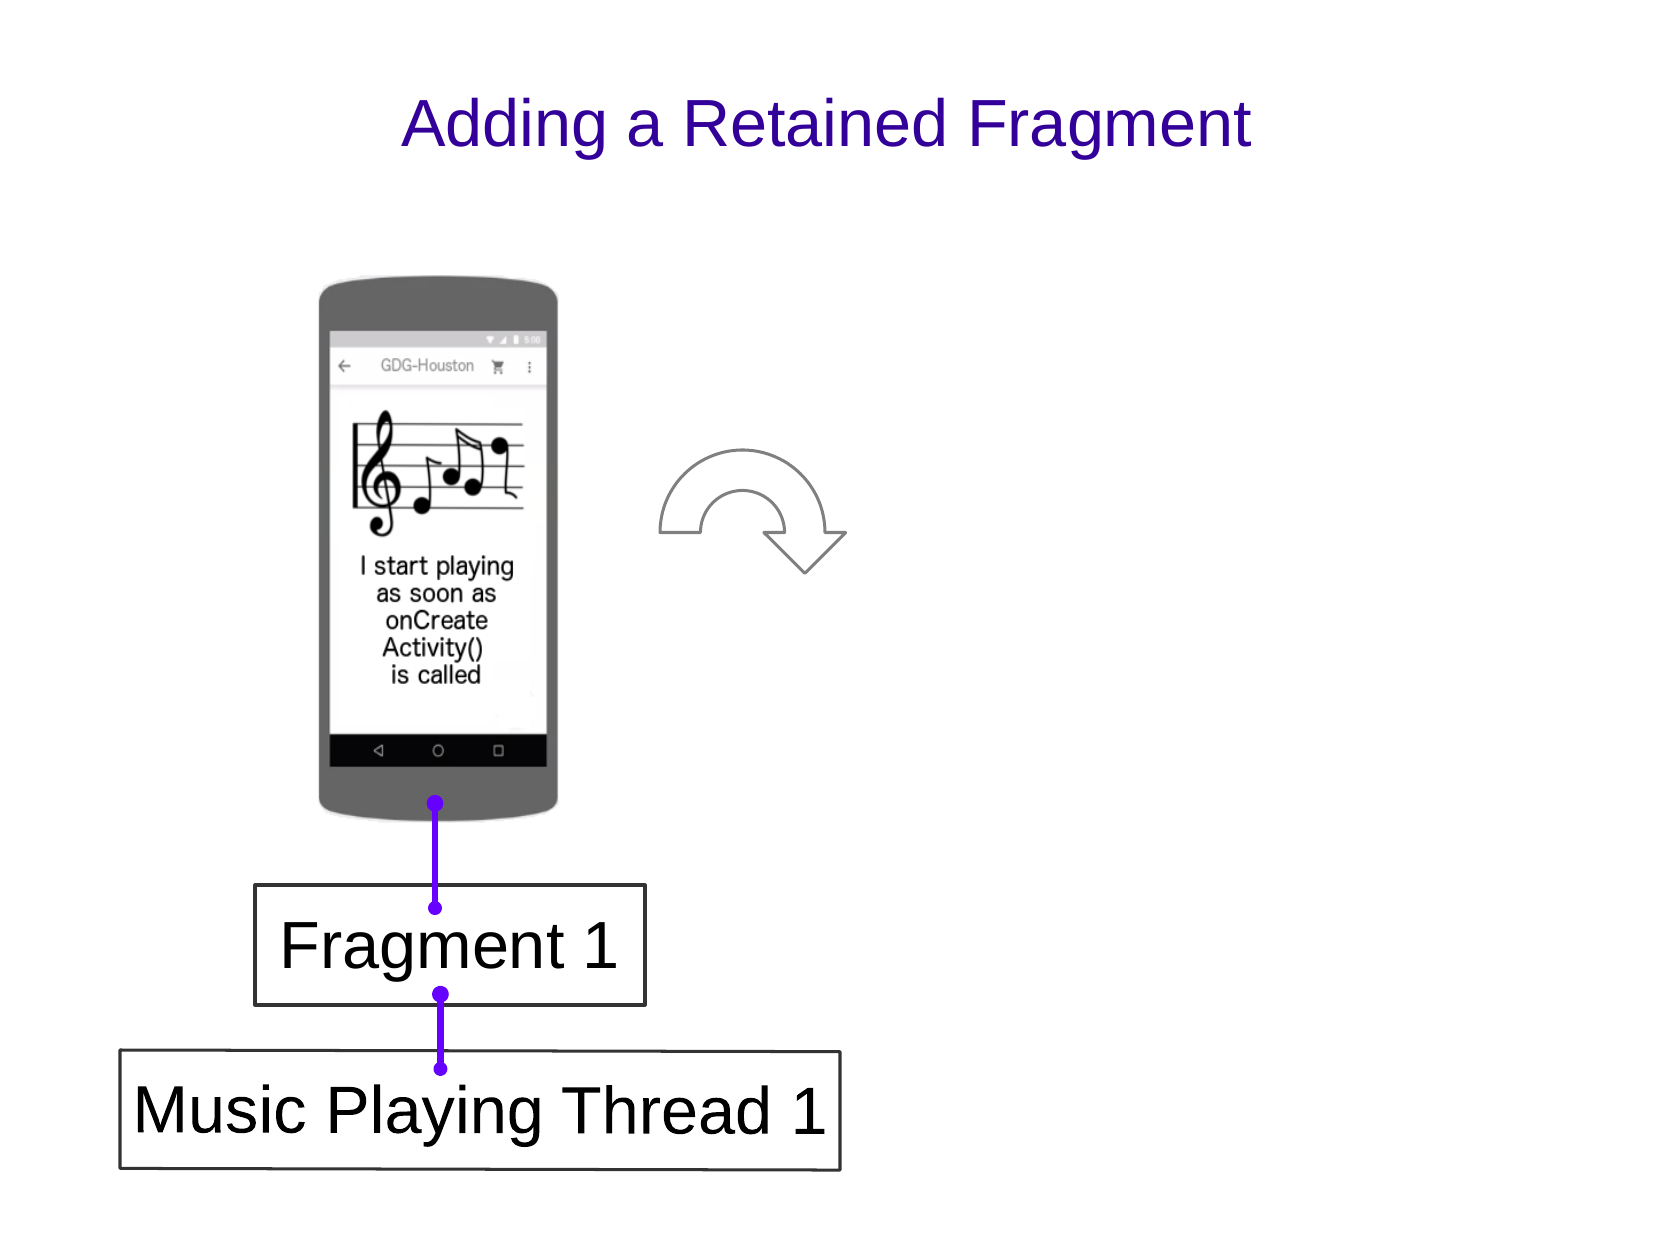

# Adding a Retained Fragment
Fragment 1
Music Playing Thread 1